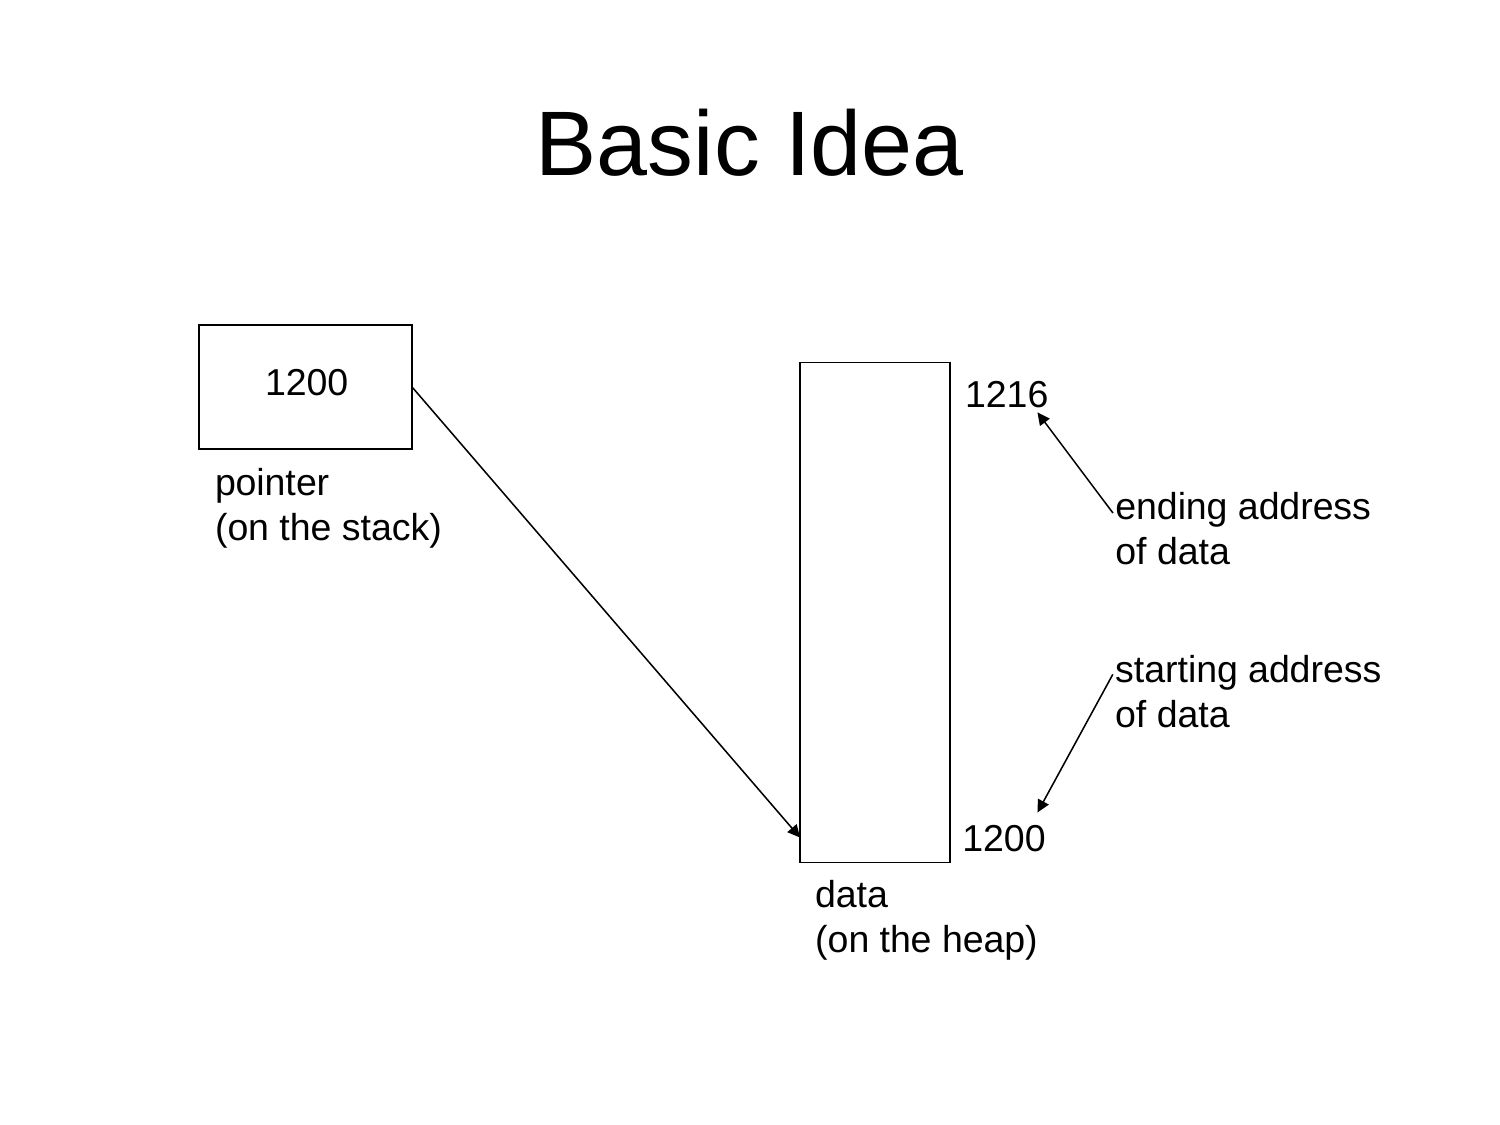

# Basic Idea
1200
1216
pointer
(on the stack)
ending address
of data
starting address
of data
1200
data
(on the heap)